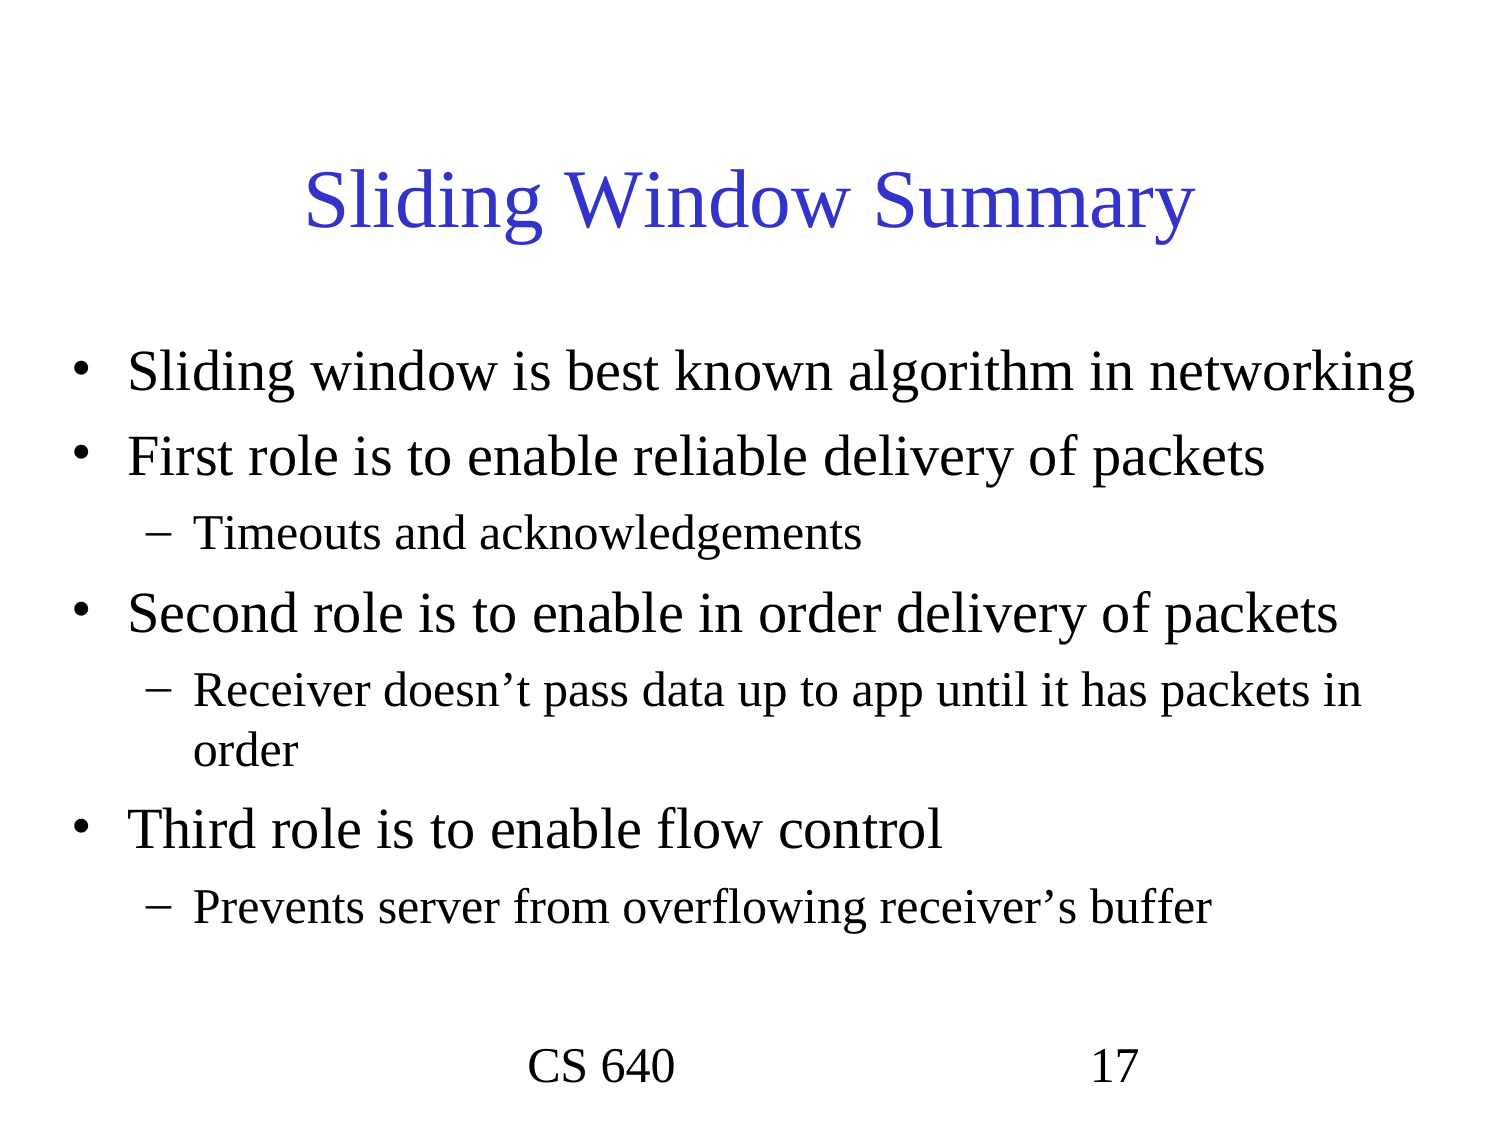

# Sliding Window Summary
Sliding window is best known algorithm in networking
First role is to enable reliable delivery of packets
Timeouts and acknowledgements
Second role is to enable in order delivery of packets
Receiver doesn’t pass data up to app until it has packets in order
Third role is to enable flow control
Prevents server from overflowing receiver’s buffer
Fall 2001
CS 640
17